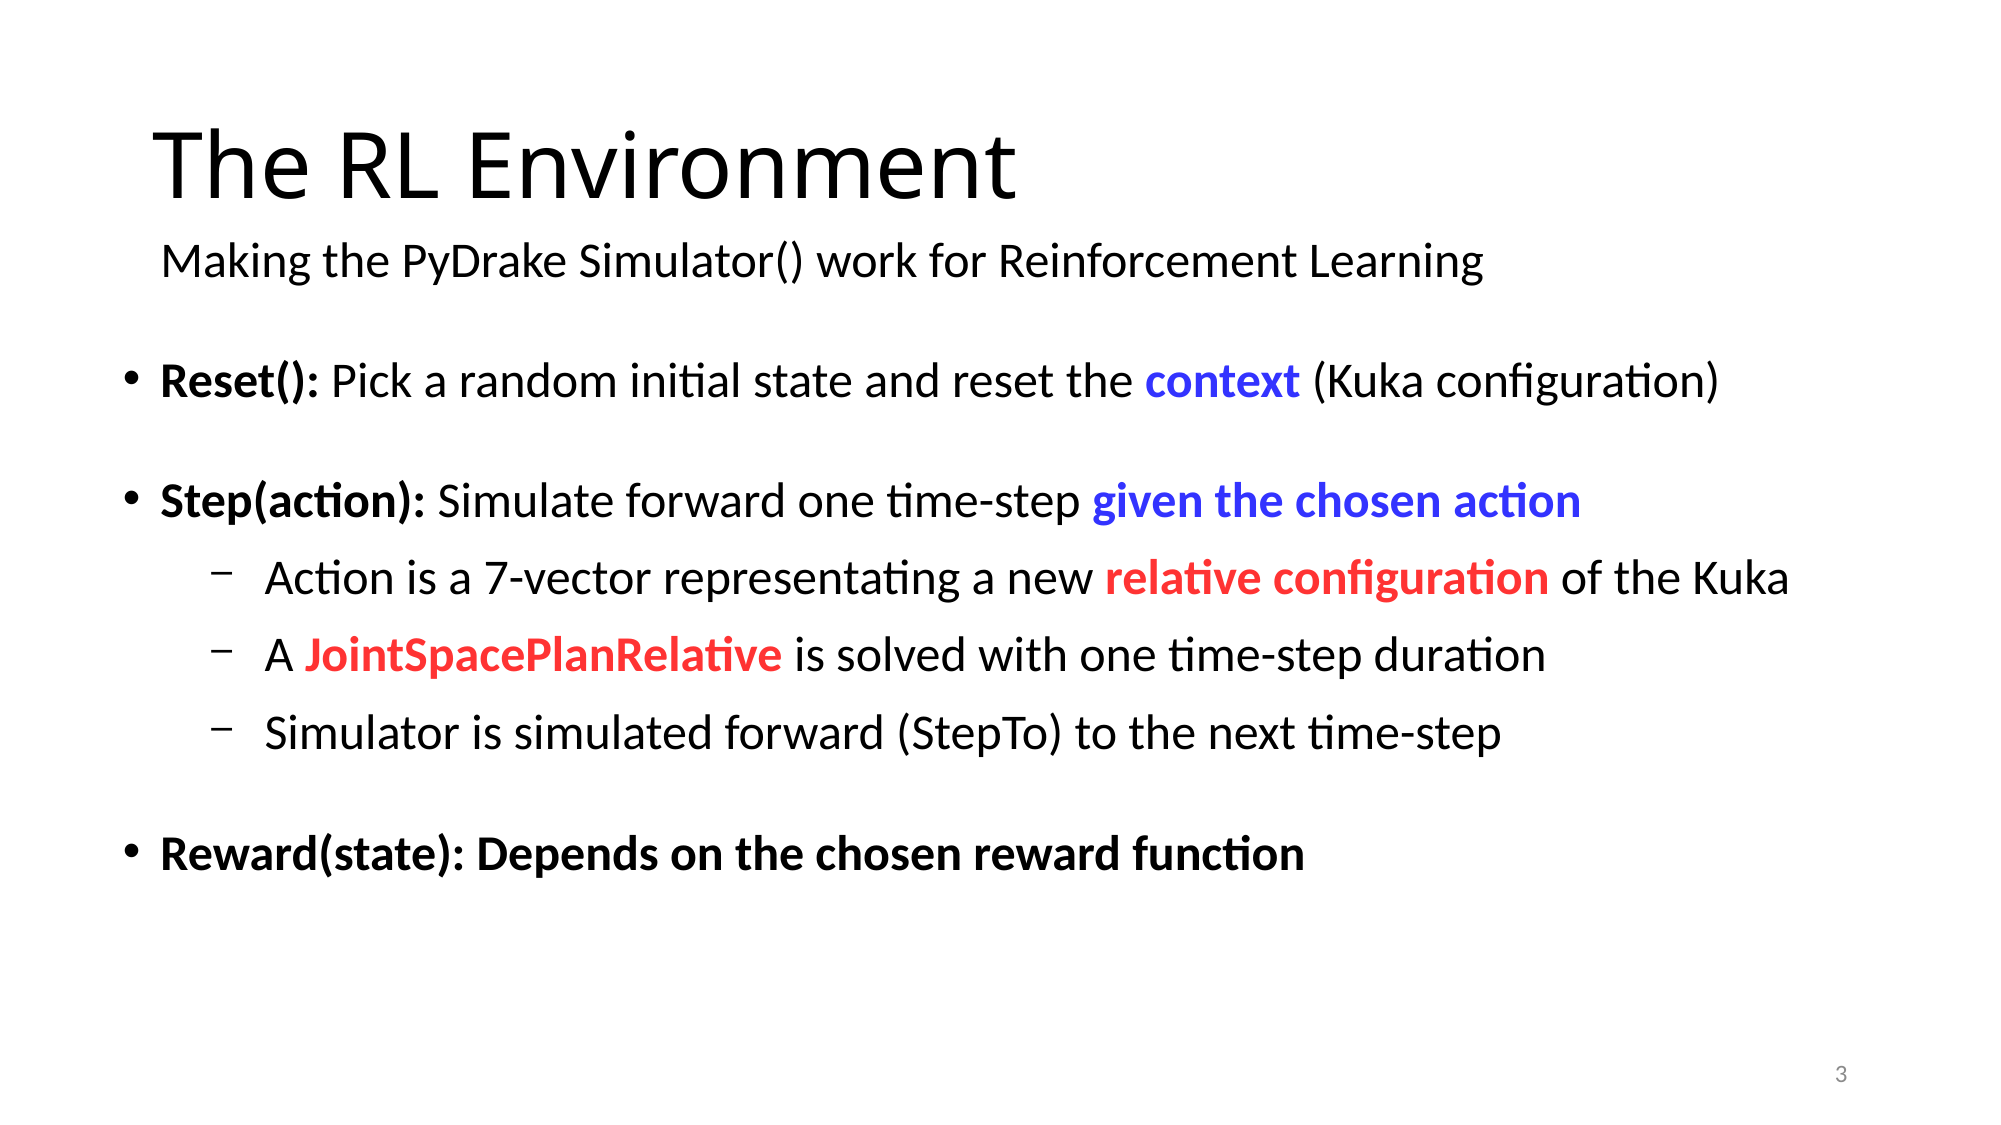

The RL Environment
# Making the PyDrake Simulator() work for Reinforcement Learning
Reset(): Pick a random initial state and reset the context (Kuka configuration)
Step(action): Simulate forward one time-step given the chosen action
Action is a 7-vector representating a new relative configuration of the Kuka
A JointSpacePlanRelative is solved with one time-step duration
Simulator is simulated forward (StepTo) to the next time-step
Reward(state): Depends on the chosen reward function